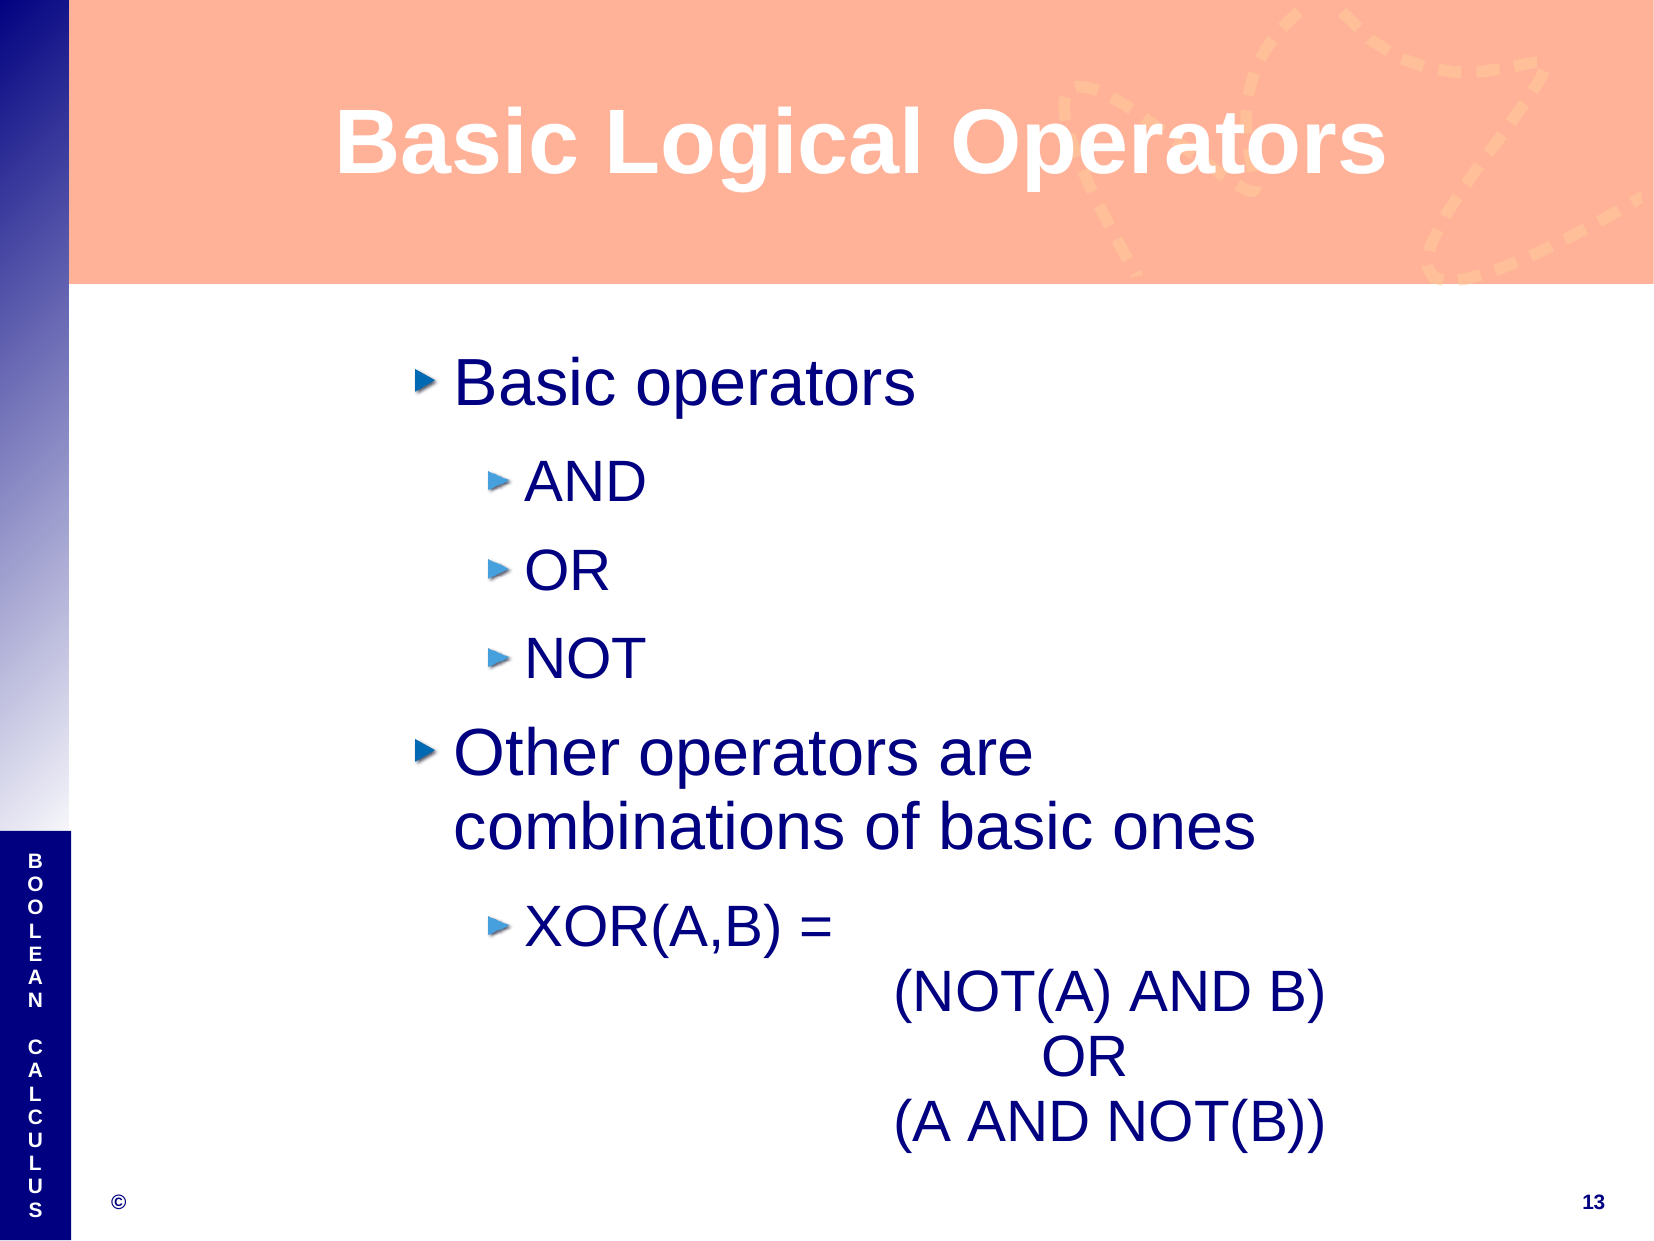

# Basic Logical Operators
Basic operators
AND
OR
NOT
Other operators are
combinations of basic ones
XOR(A,B) =
					(NOT(A) AND B)
							OR
					(A AND NOT(B))
B
O
O
L
E
A
N
C
A
L
C
U
L
U
S